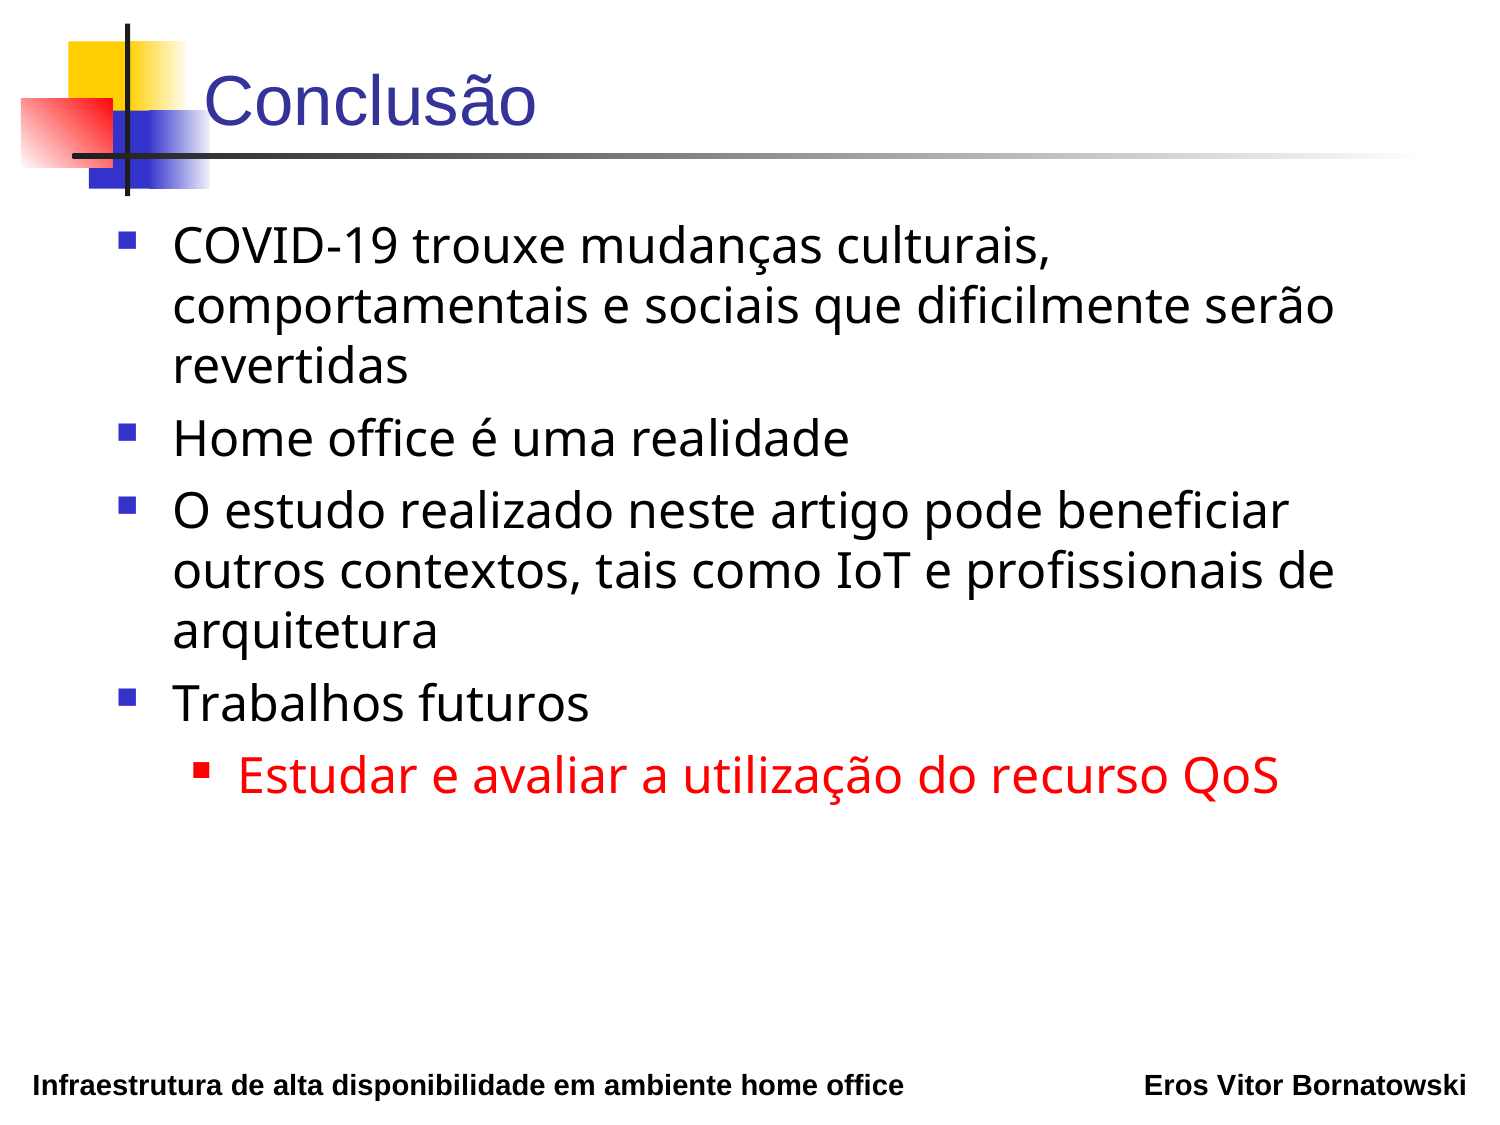

# Conclusão
COVID-19 trouxe mudanças culturais, comportamentais e sociais que dificilmente serão revertidas
Home office é uma realidade
O estudo realizado neste artigo pode beneficiar outros contextos, tais como IoT e profissionais de arquitetura
Trabalhos futuros
Estudar e avaliar a utilização do recurso QoS